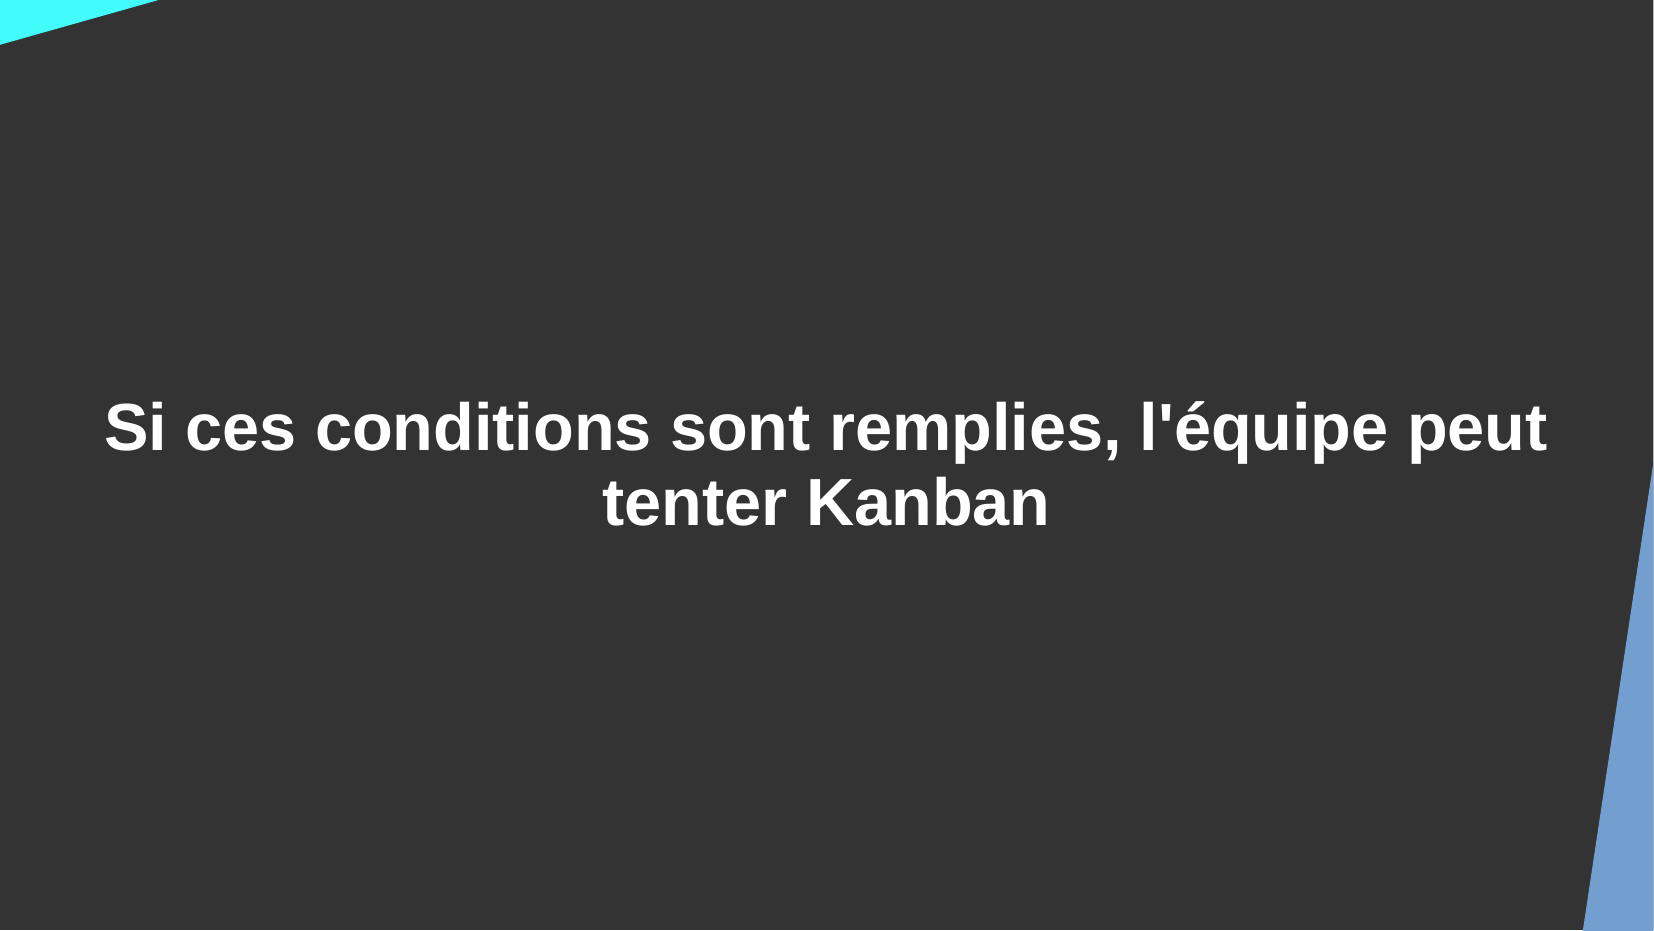

# Si ces conditions sont remplies, l'équipe peut tenter Kanban